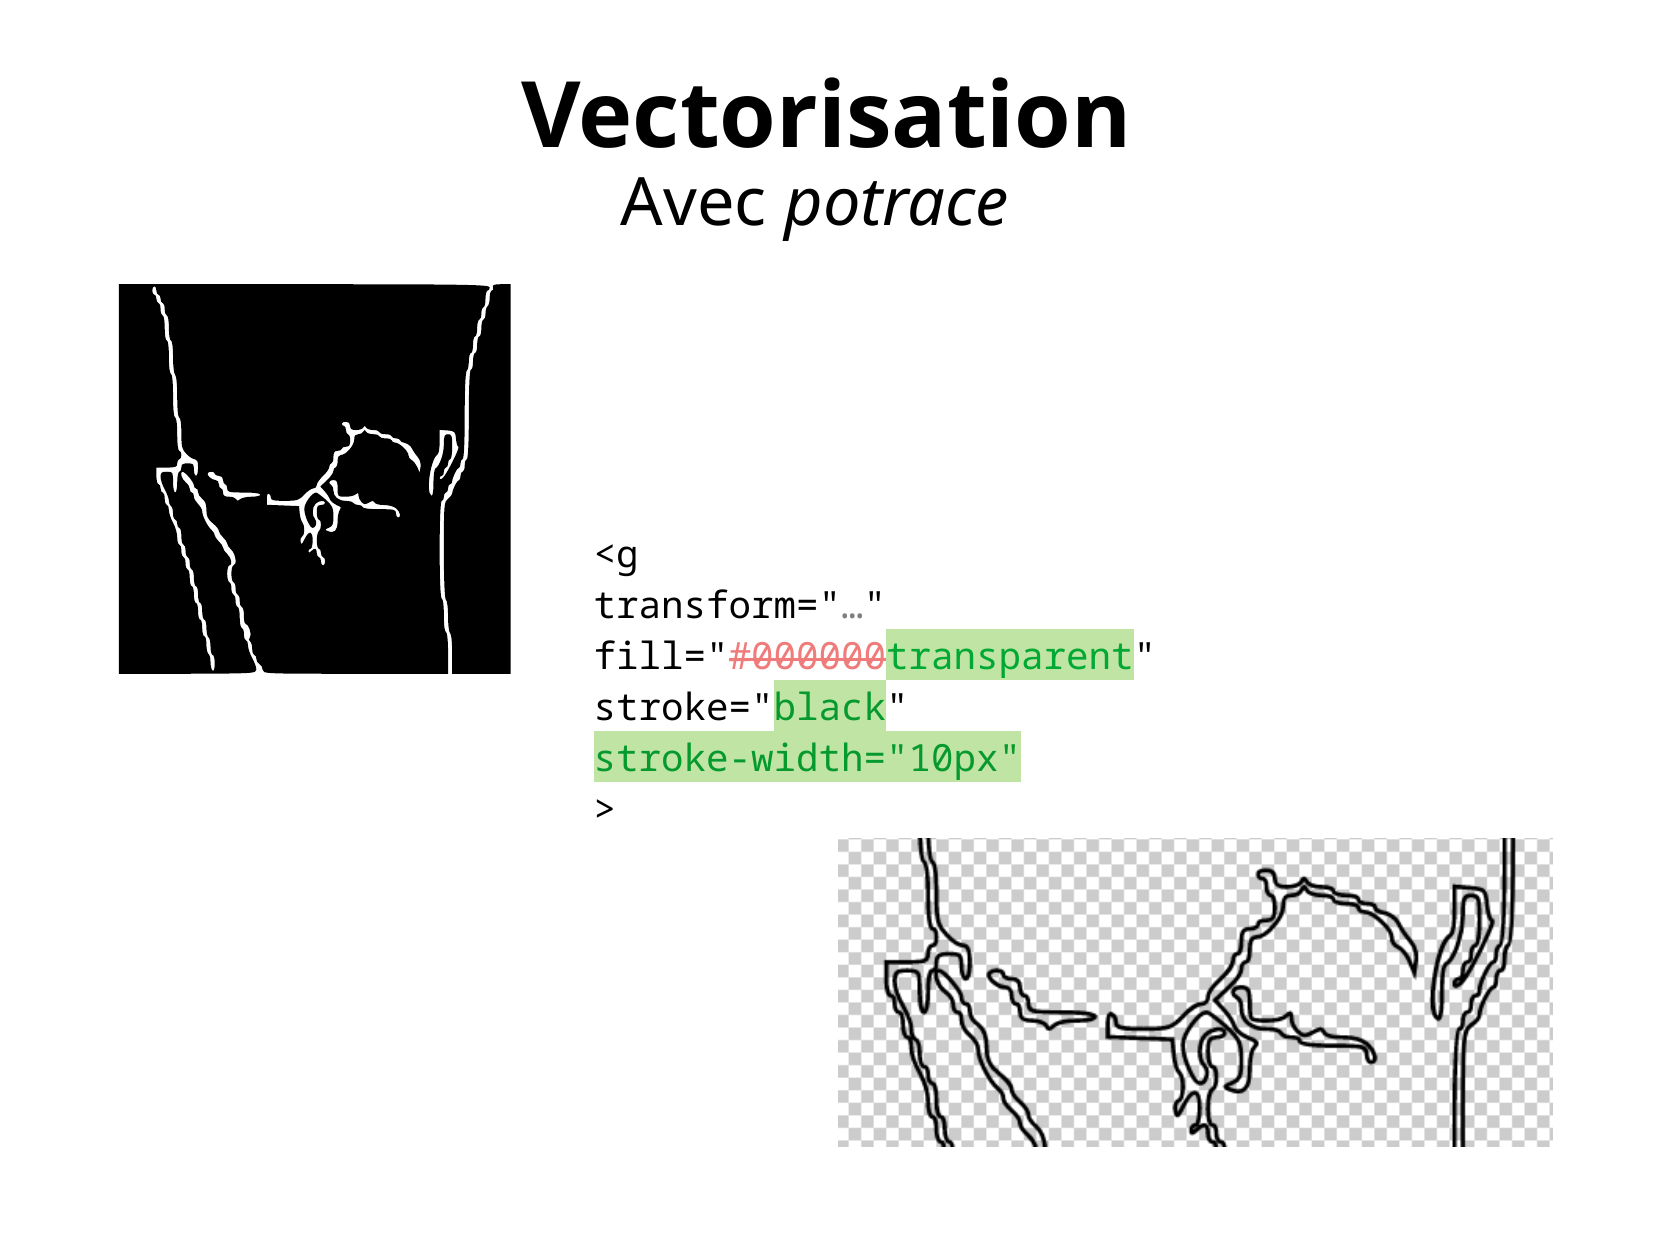

# Vectorisation
Avec potrace
<g
transform="…"
fill="#000000transparent"
stroke="black"
stroke-width="10px"
>